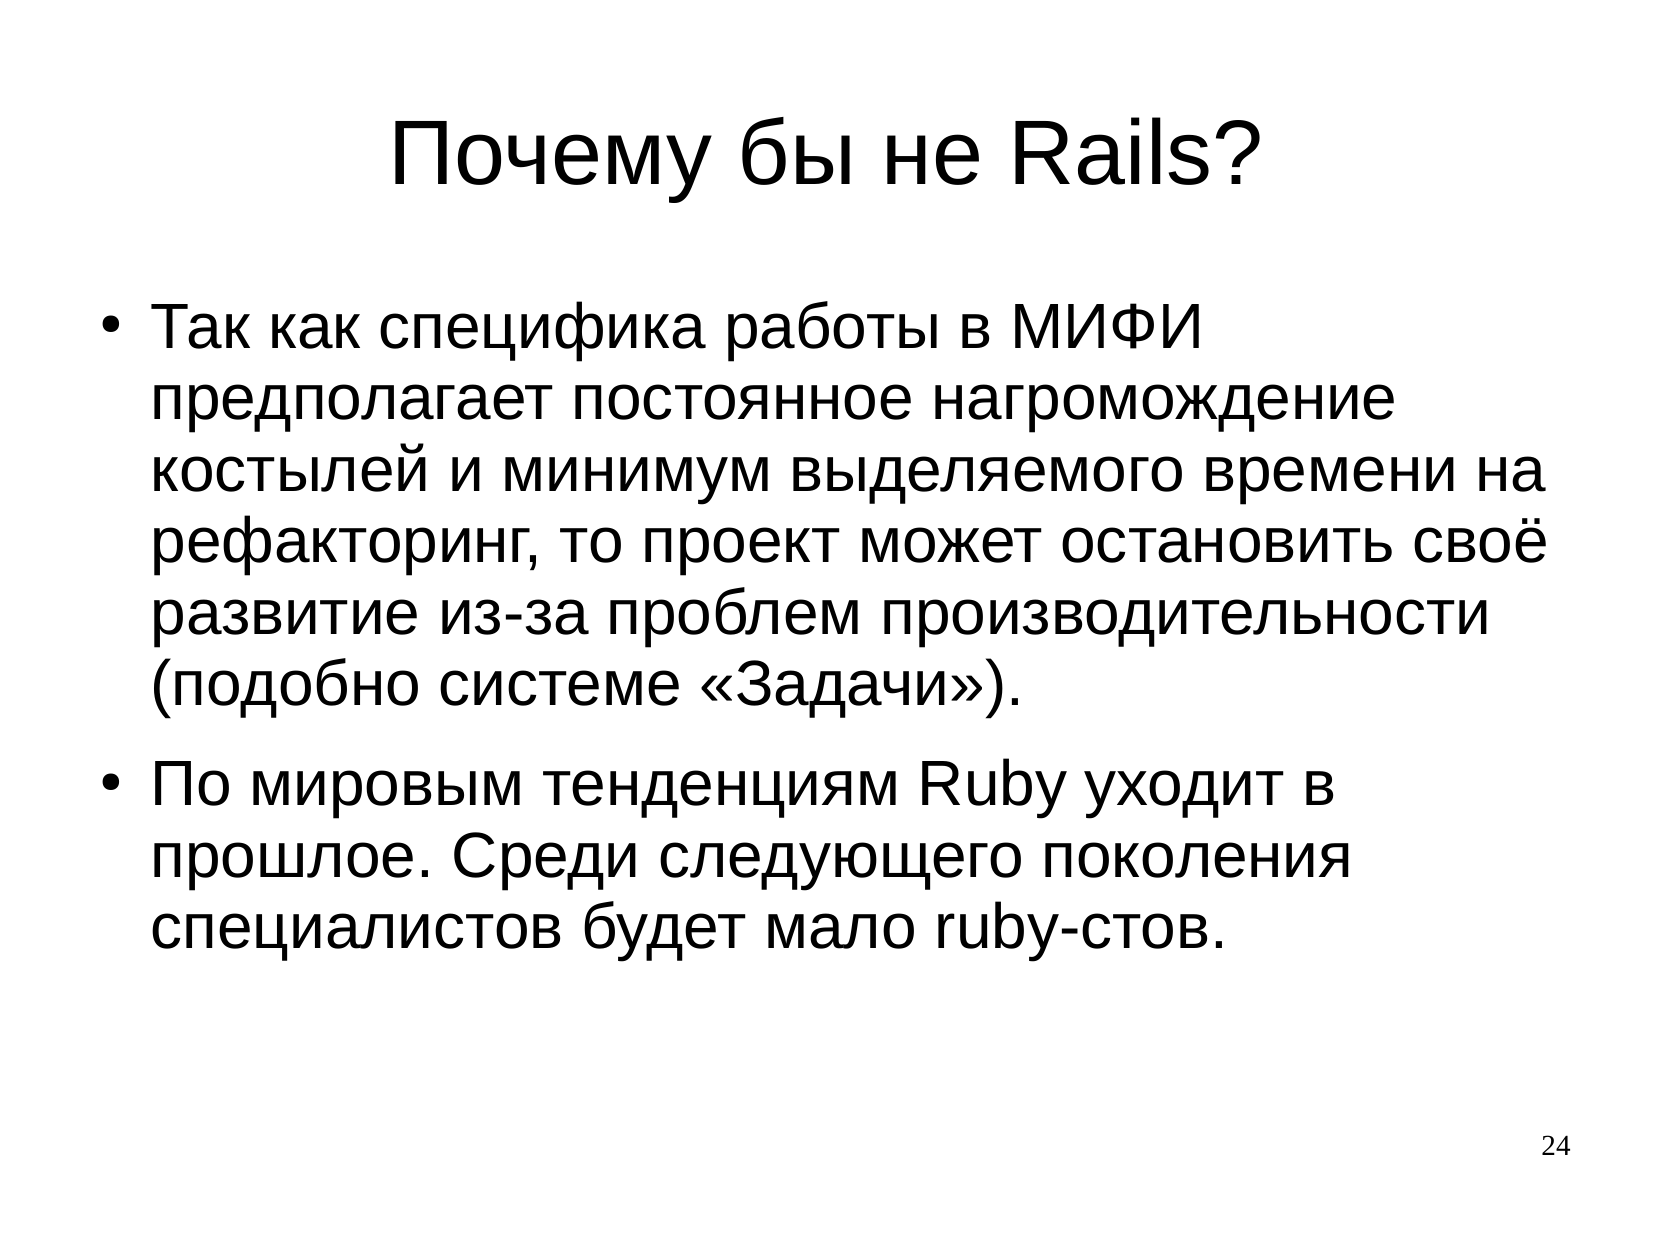

# Почему бы не Rails?
Так как специфика работы в МИФИ предполагает постоянное нагромождение костылей и минимум выделяемого времени на рефакторинг, то проект может остановить своё развитие из-за проблем производительности (подобно системе «Задачи»).
По мировым тенденциям Ruby уходит в прошлое. Среди следующего поколения специалистов будет мало ruby-стов.
24